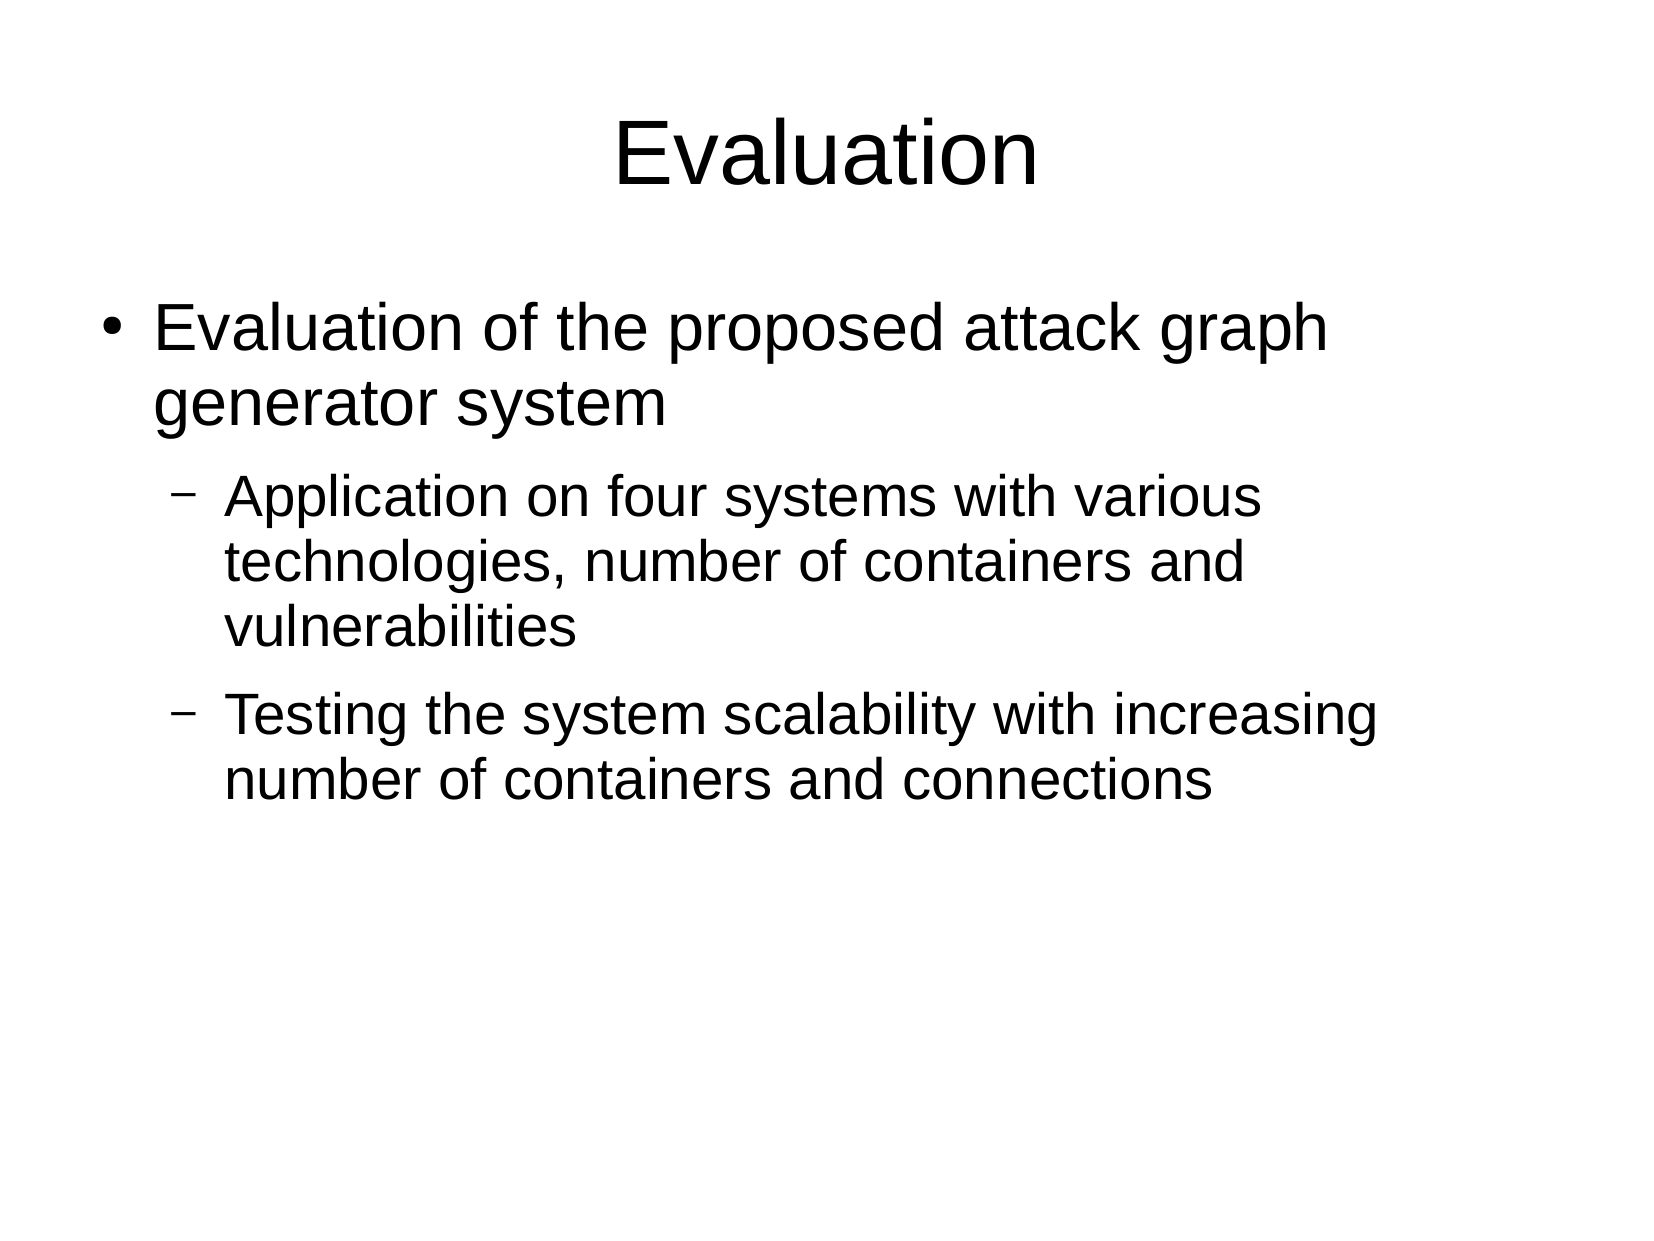

# Evaluation
Evaluation of the proposed attack graph generator system
Application on four systems with various technologies, number of containers and vulnerabilities
Testing the system scalability with increasing number of containers and connections